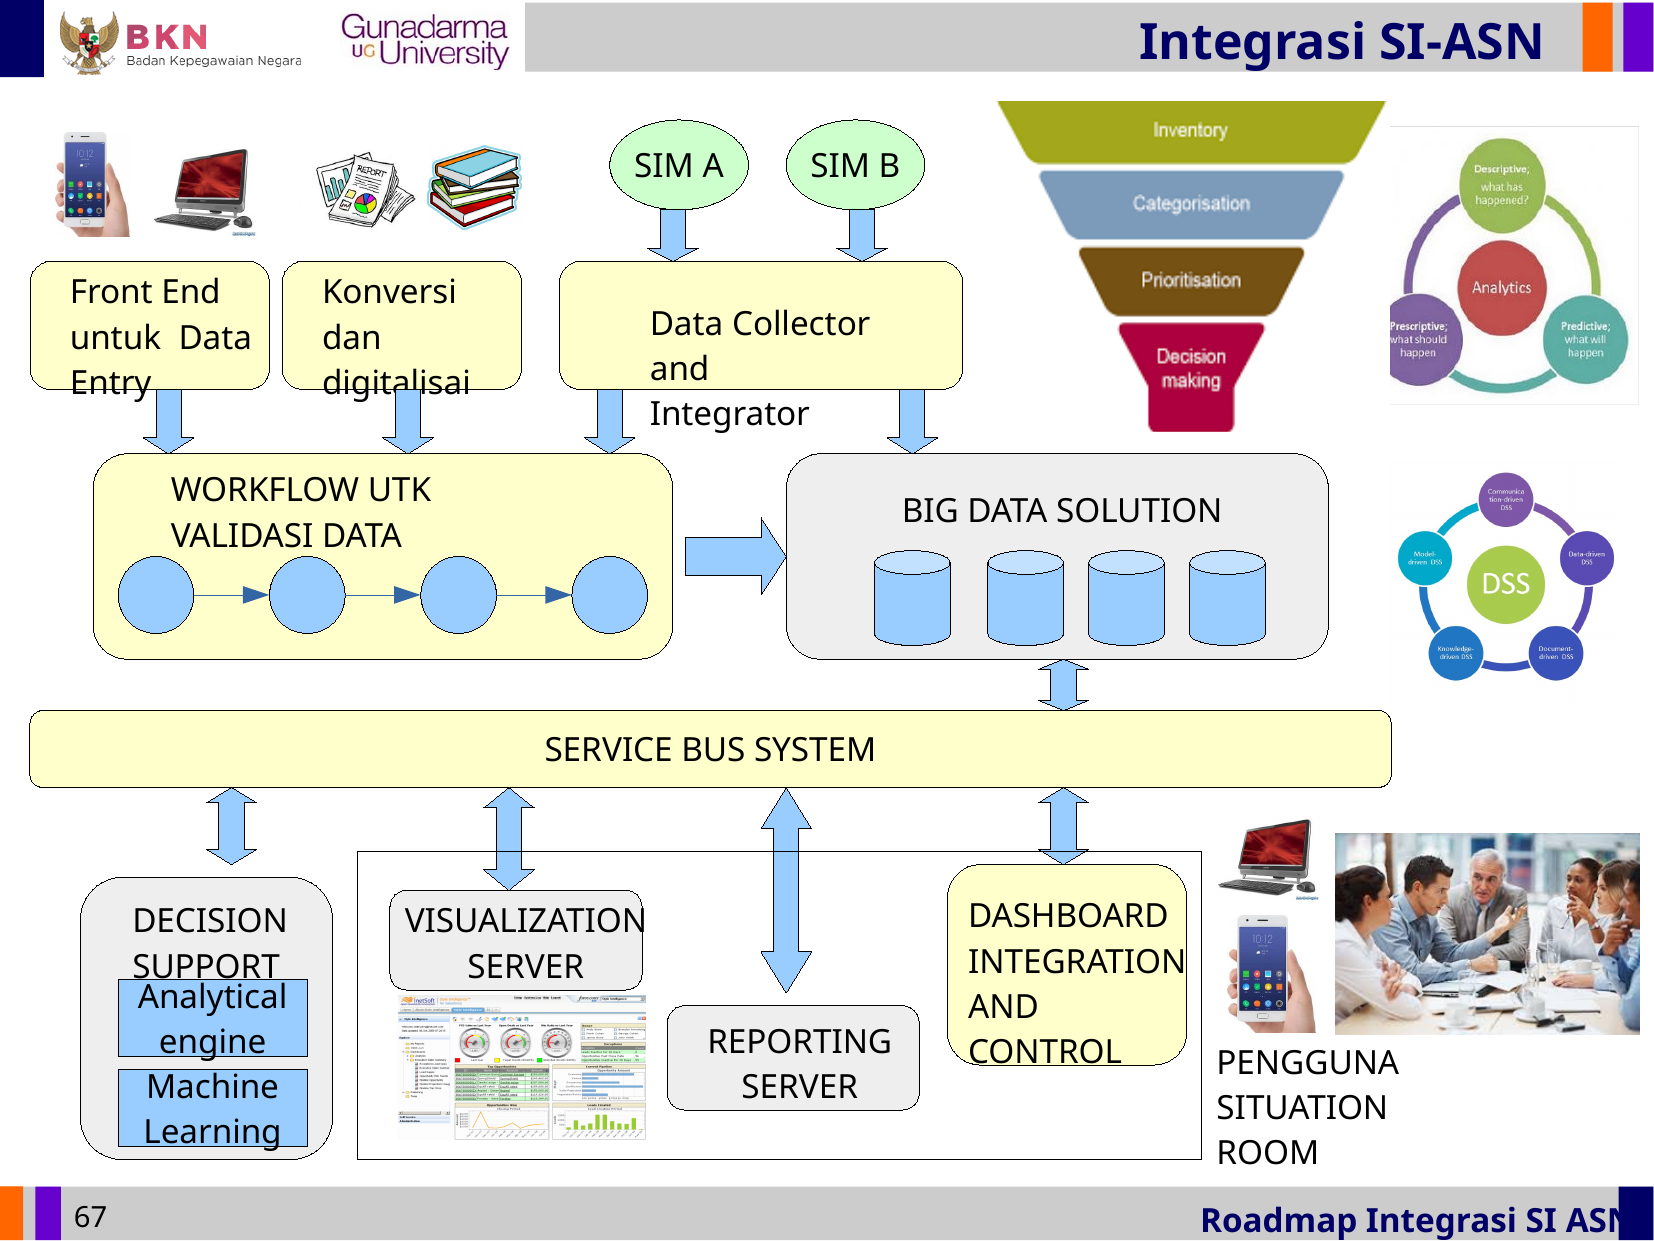

SIM A
SIM B
Front End
untuk Data Entry
Konversi dan digitalisai
Data Collector and Integrator
WORKFLOW UTK
VALIDASI DATA
BIG DATA SOLUTION
SERVICE BUS SYSTEM
DASHBOARD
INTEGRATION
AND
CONTROL
DECISION
SUPPORT
VISUALIZATION
SERVER
Analytical
engine
REPORTING
SERVER
PENGGUNA
SITUATION
ROOM
Machine
Learning
67